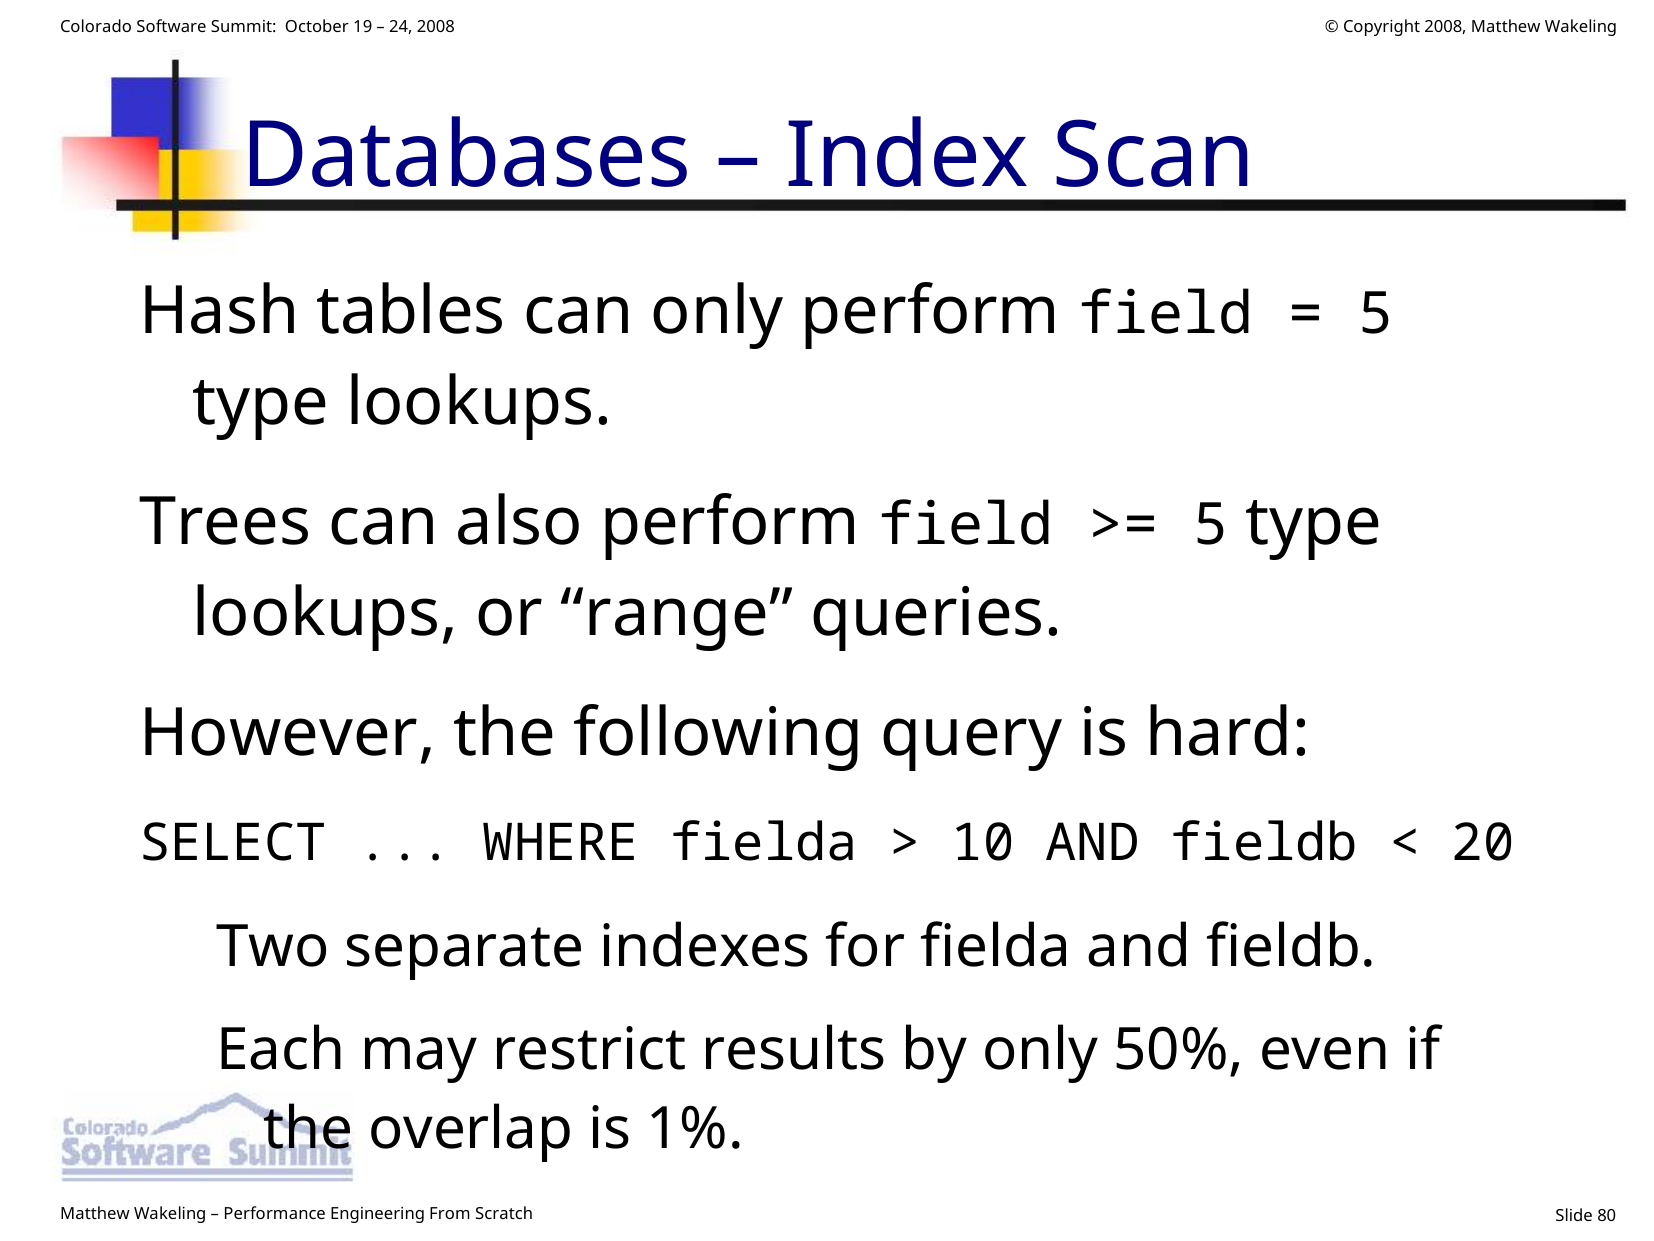

# Databases – Index Scan
Hash tables can only perform field = 5 type lookups.
Trees can also perform field >= 5 type lookups, or “range” queries.
However, the following query is hard:
SELECT ... WHERE fielda > 10 AND fieldb < 20
Two separate indexes for fielda and fieldb.
Each may restrict results by only 50%, even if the overlap is 1%.